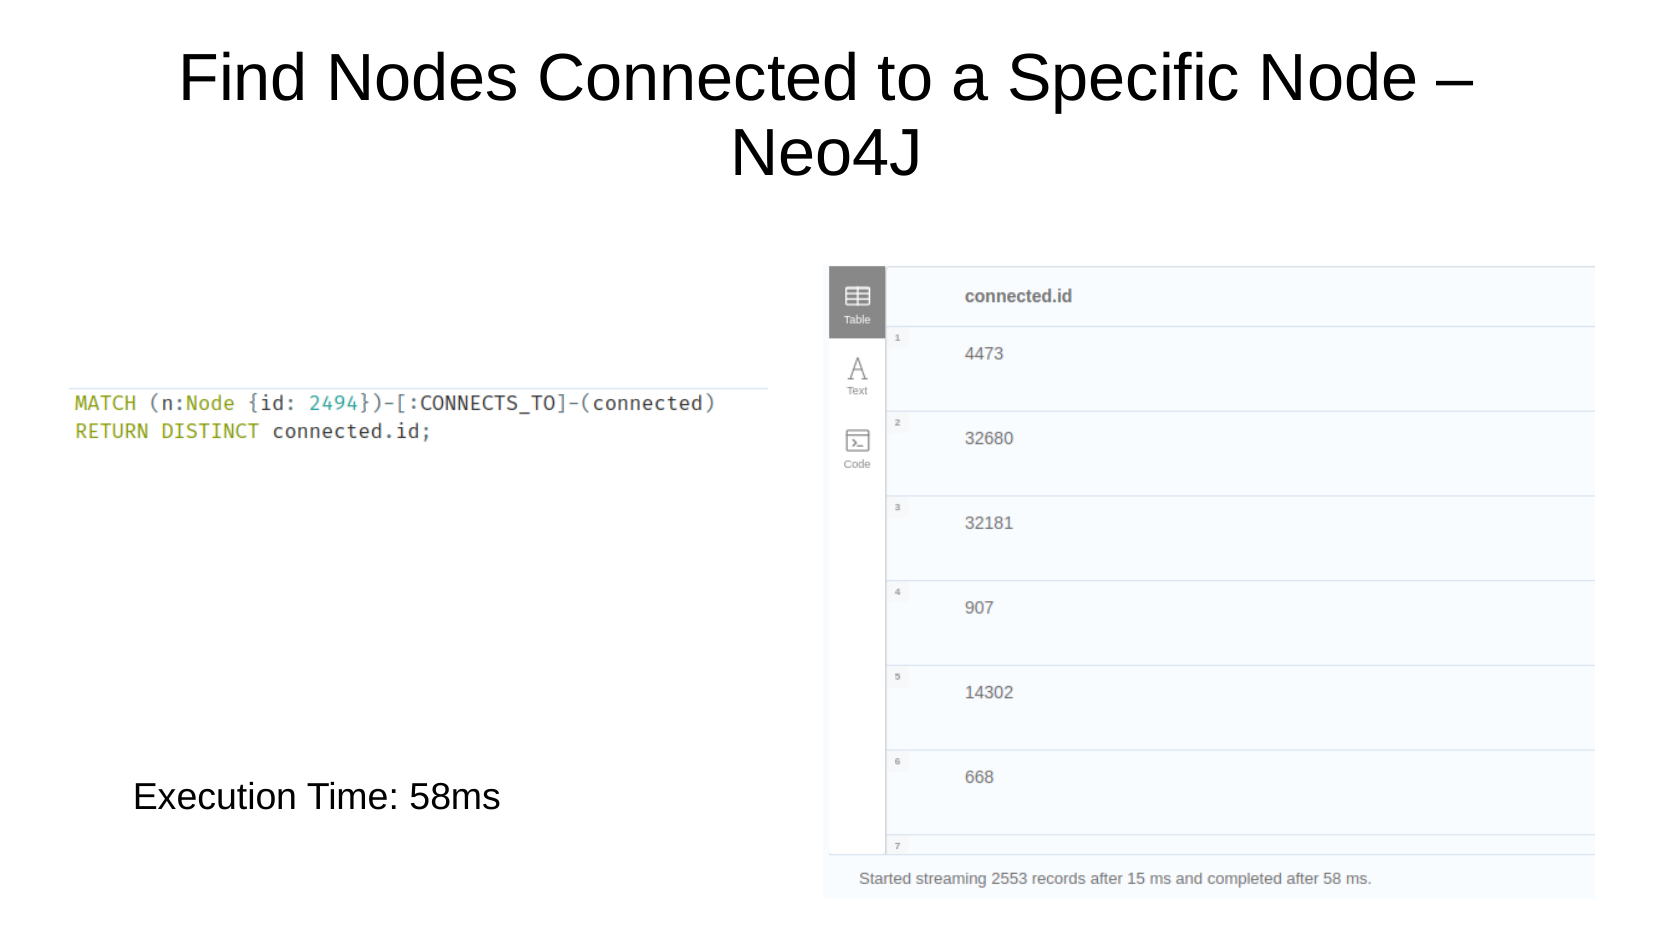

# Find Nodes Connected to a Specific Node – Neo4J
Execution Time: 58ms